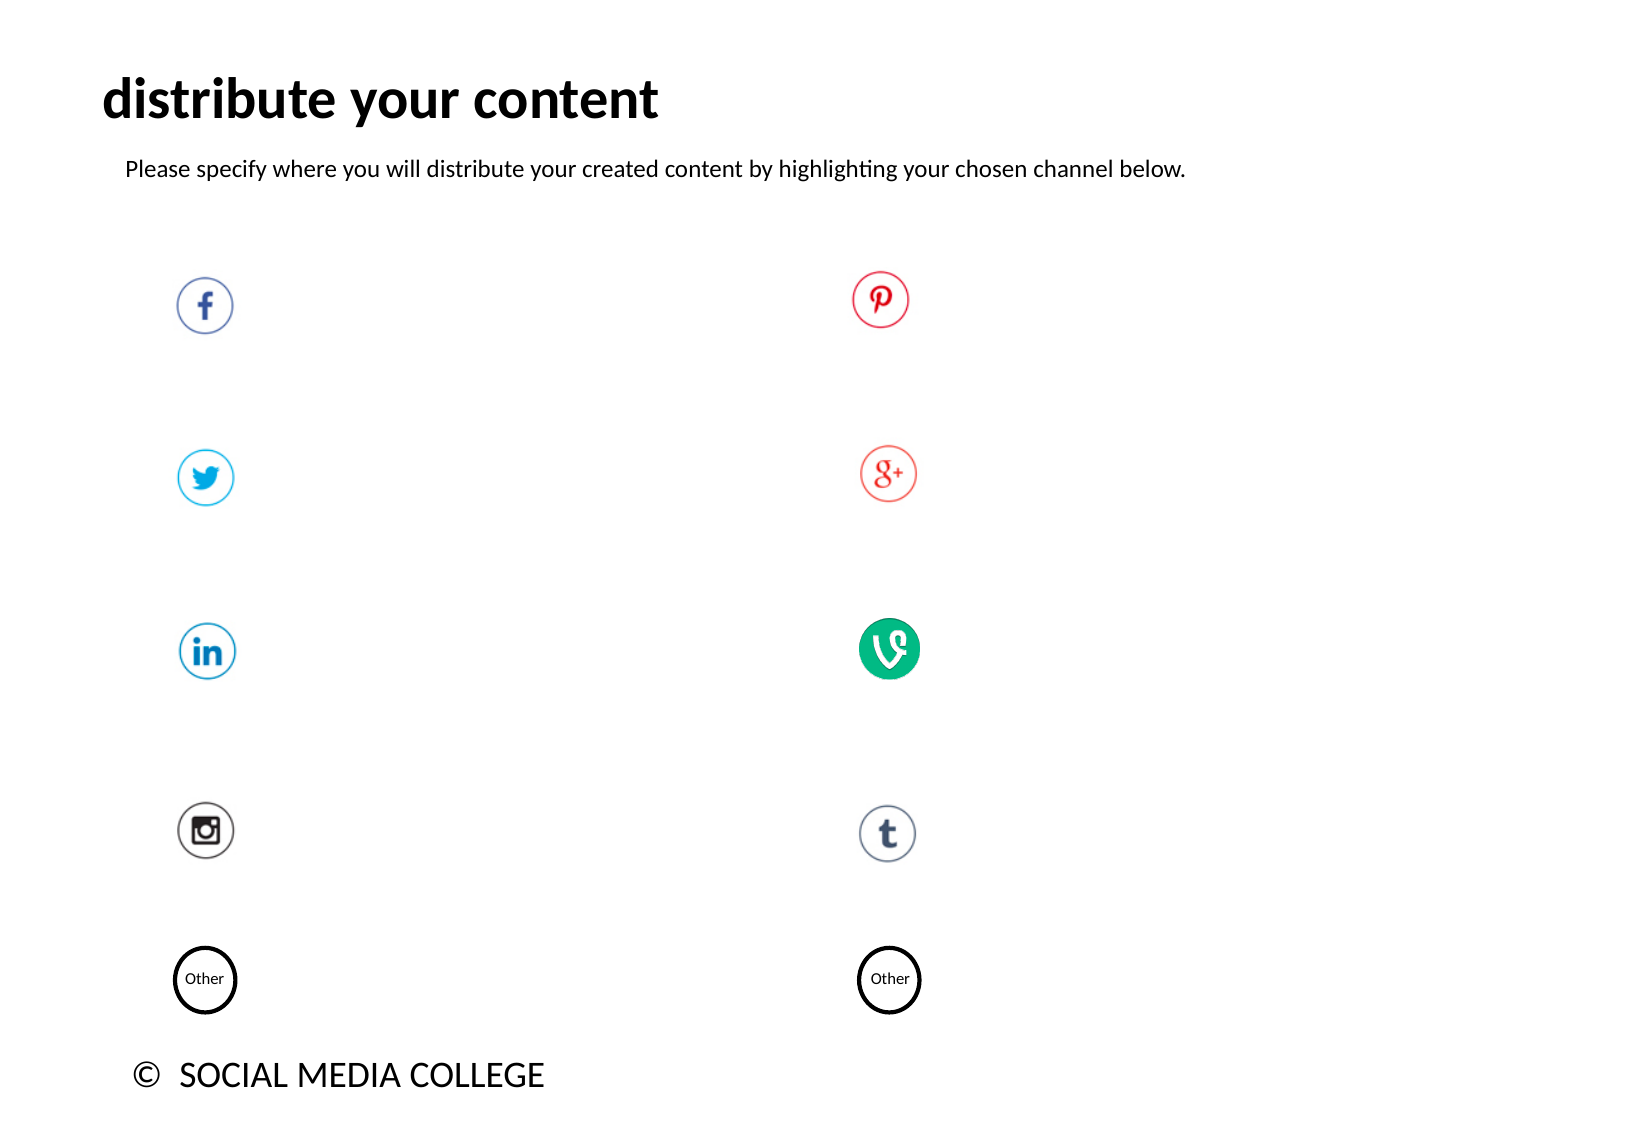

distribute your content
Please specify where you will distribute your created content by highlighting your chosen channel below.
Other
Other
 © SOCIAL MEDIA COLLEGE